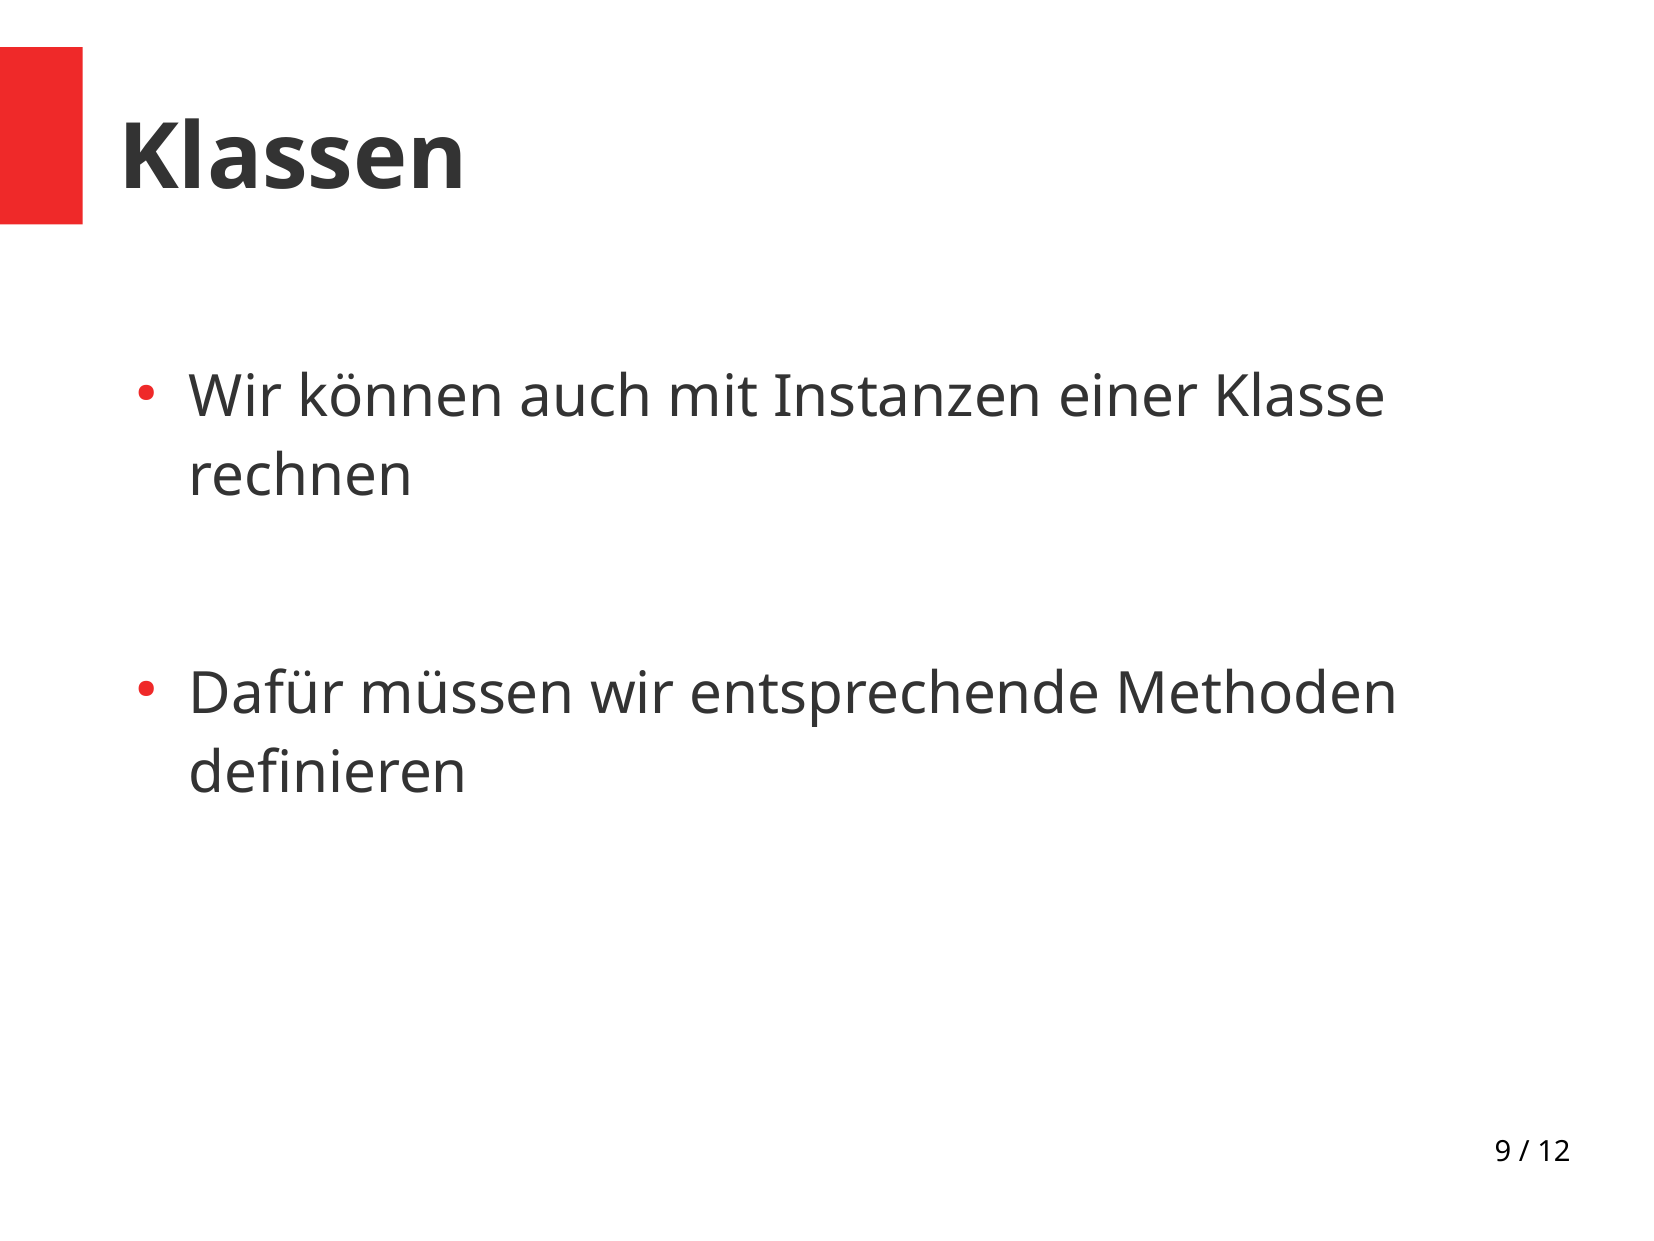

# Klassen
Wir können auch mit Instanzen einer Klasse rechnen
Dafür müssen wir entsprechende Methoden definieren
9